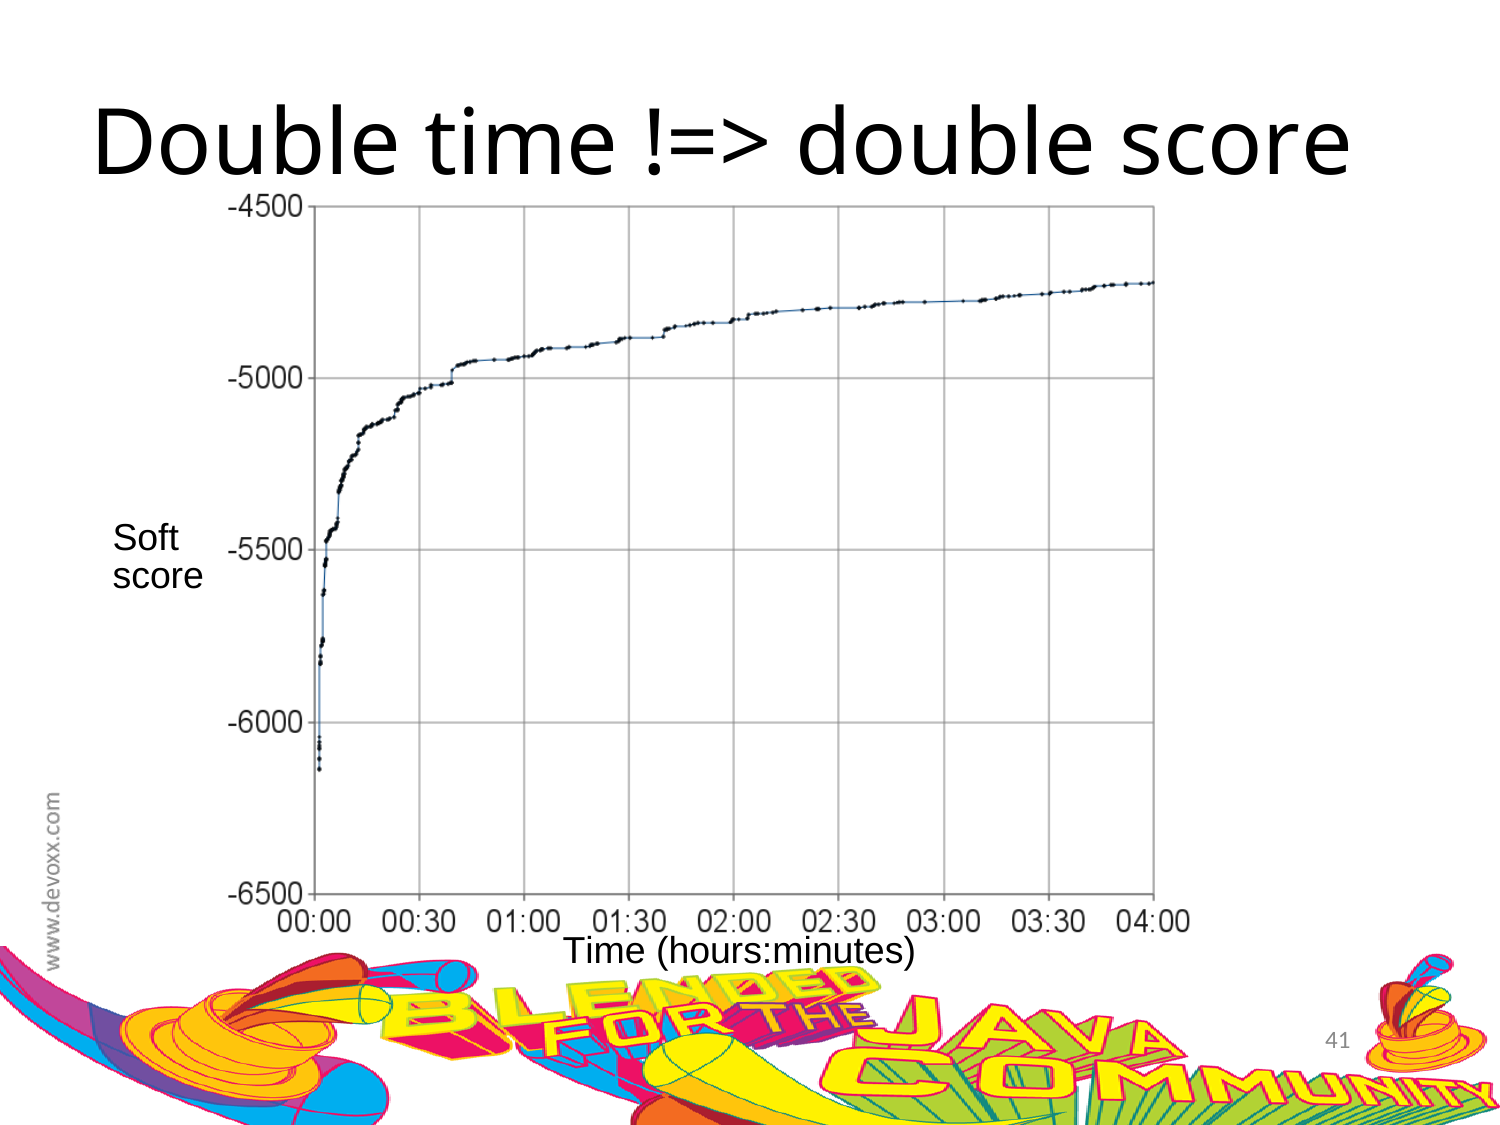

# Double time !=> double score
Soft
score
Time (hours:minutes)
41